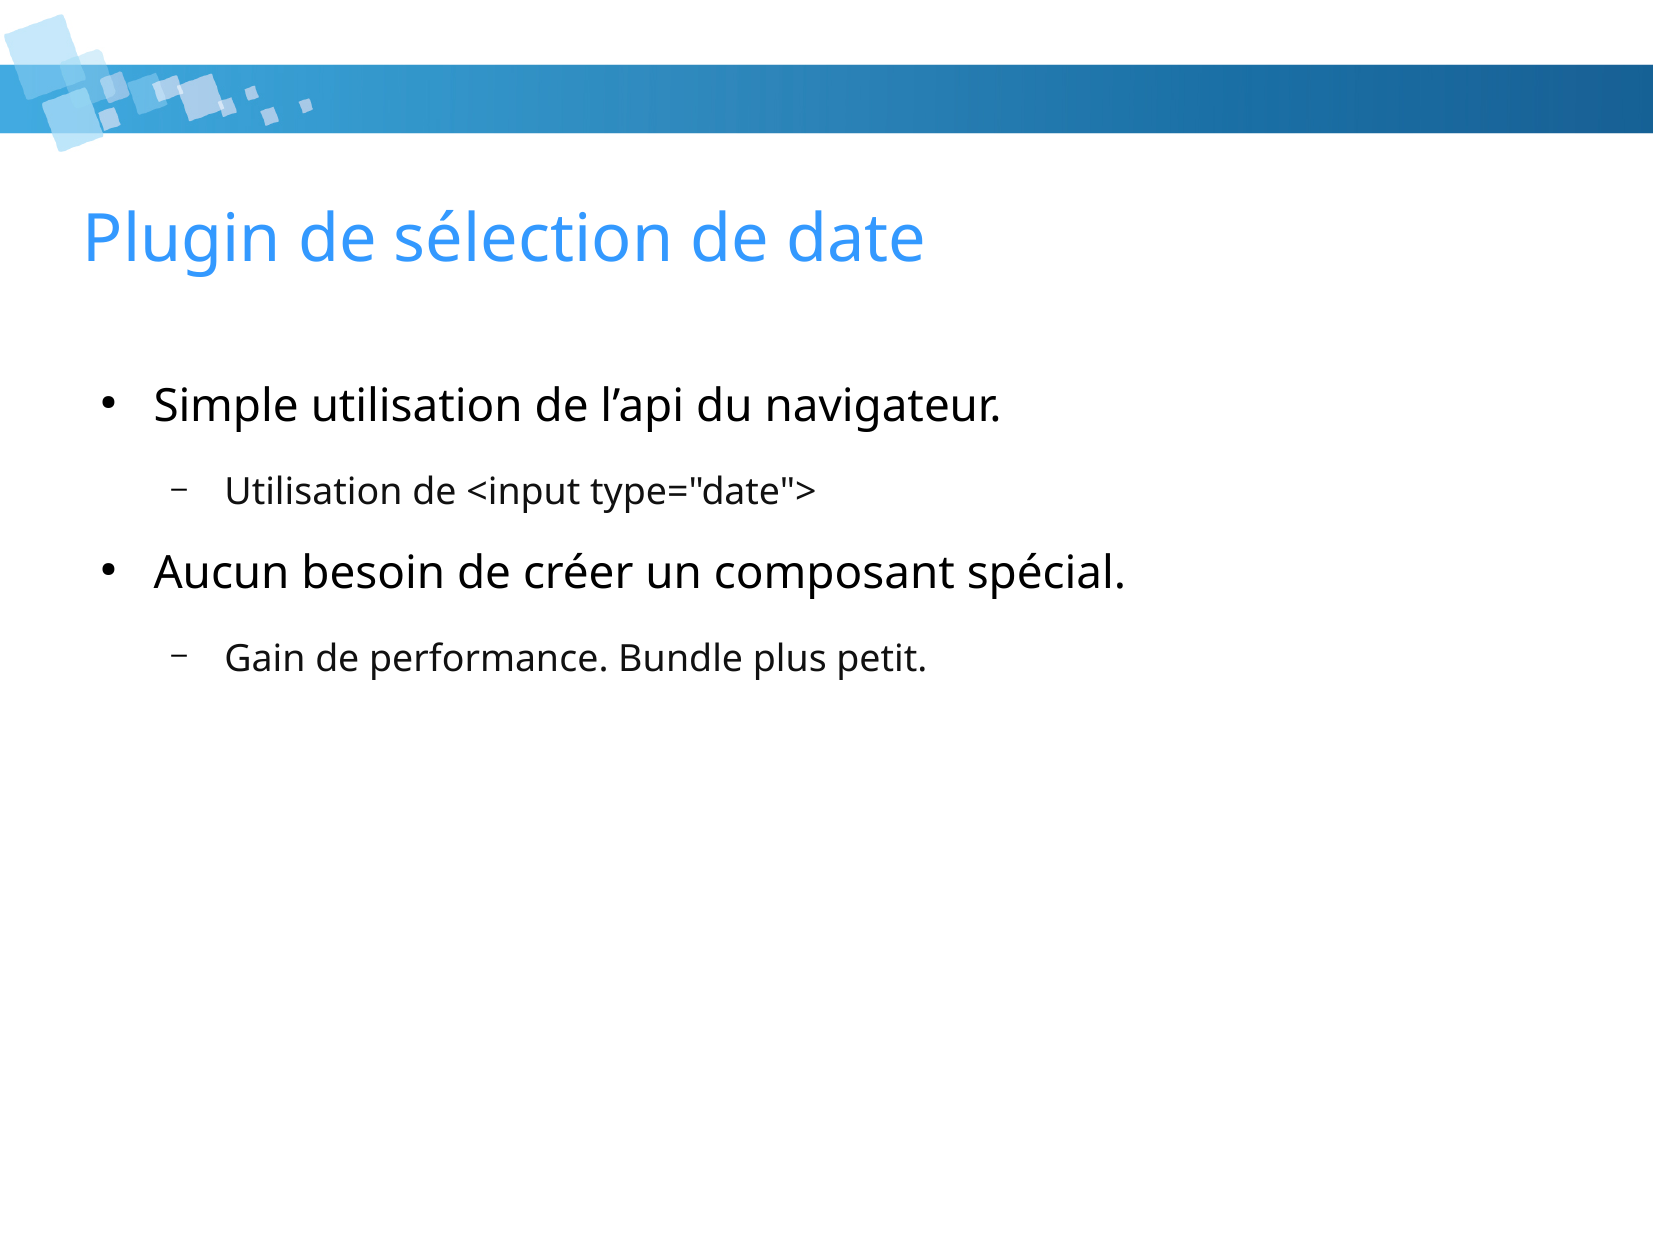

# Plugin de sélection de date
Simple utilisation de l’api du navigateur.
Utilisation de <input type="date">
Aucun besoin de créer un composant spécial.
Gain de performance. Bundle plus petit.